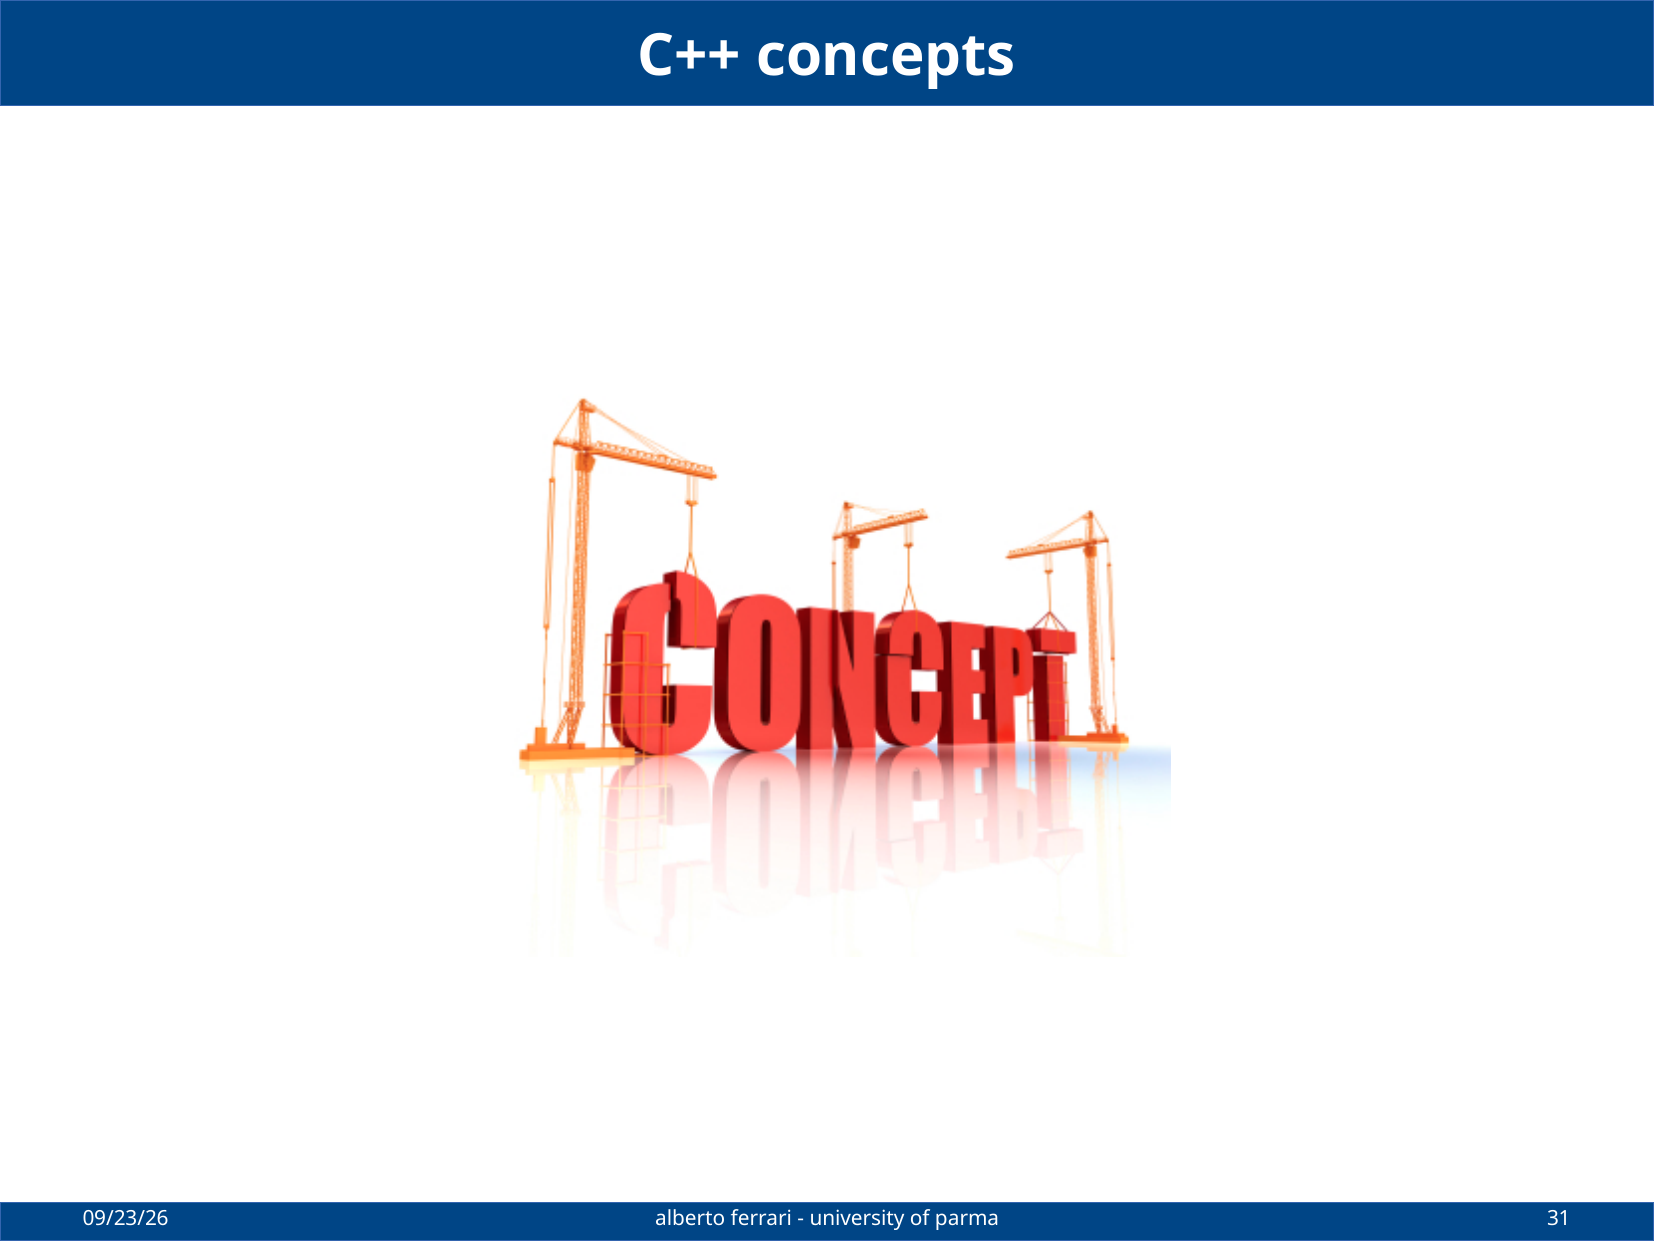

# C++ concepts
alberto ferrari - university of parma
31